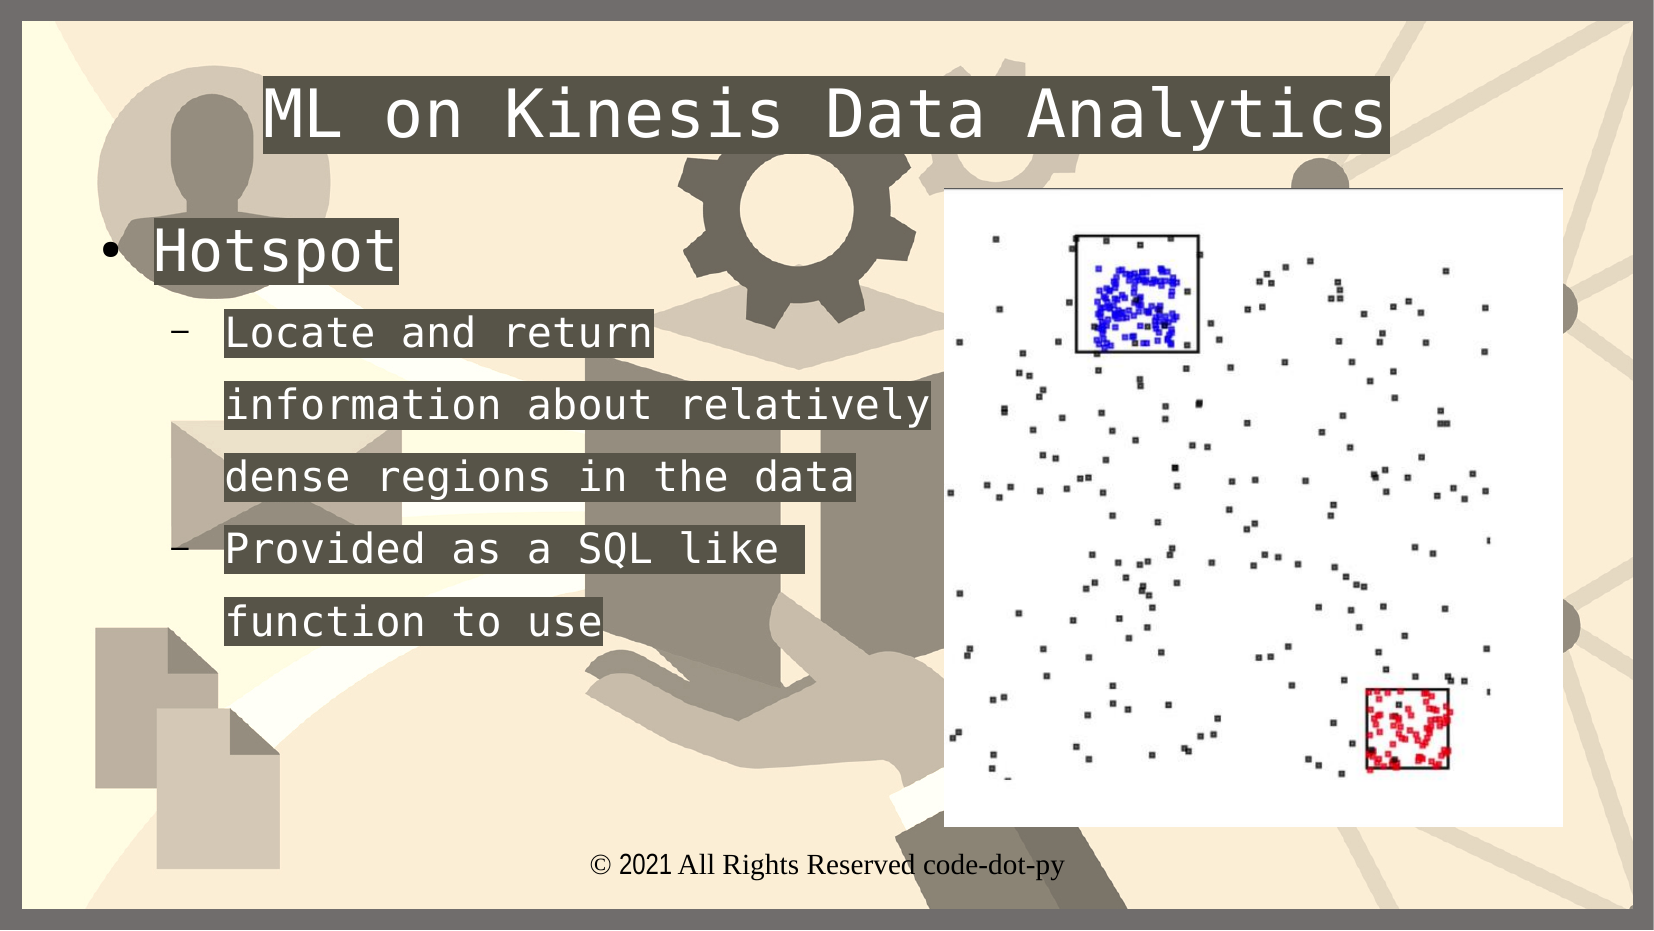

# ML on Kinesis Data Analytics
Hotspot
Locate and return
information about relatively
dense regions in the data
Provided as a SQL like
function to use